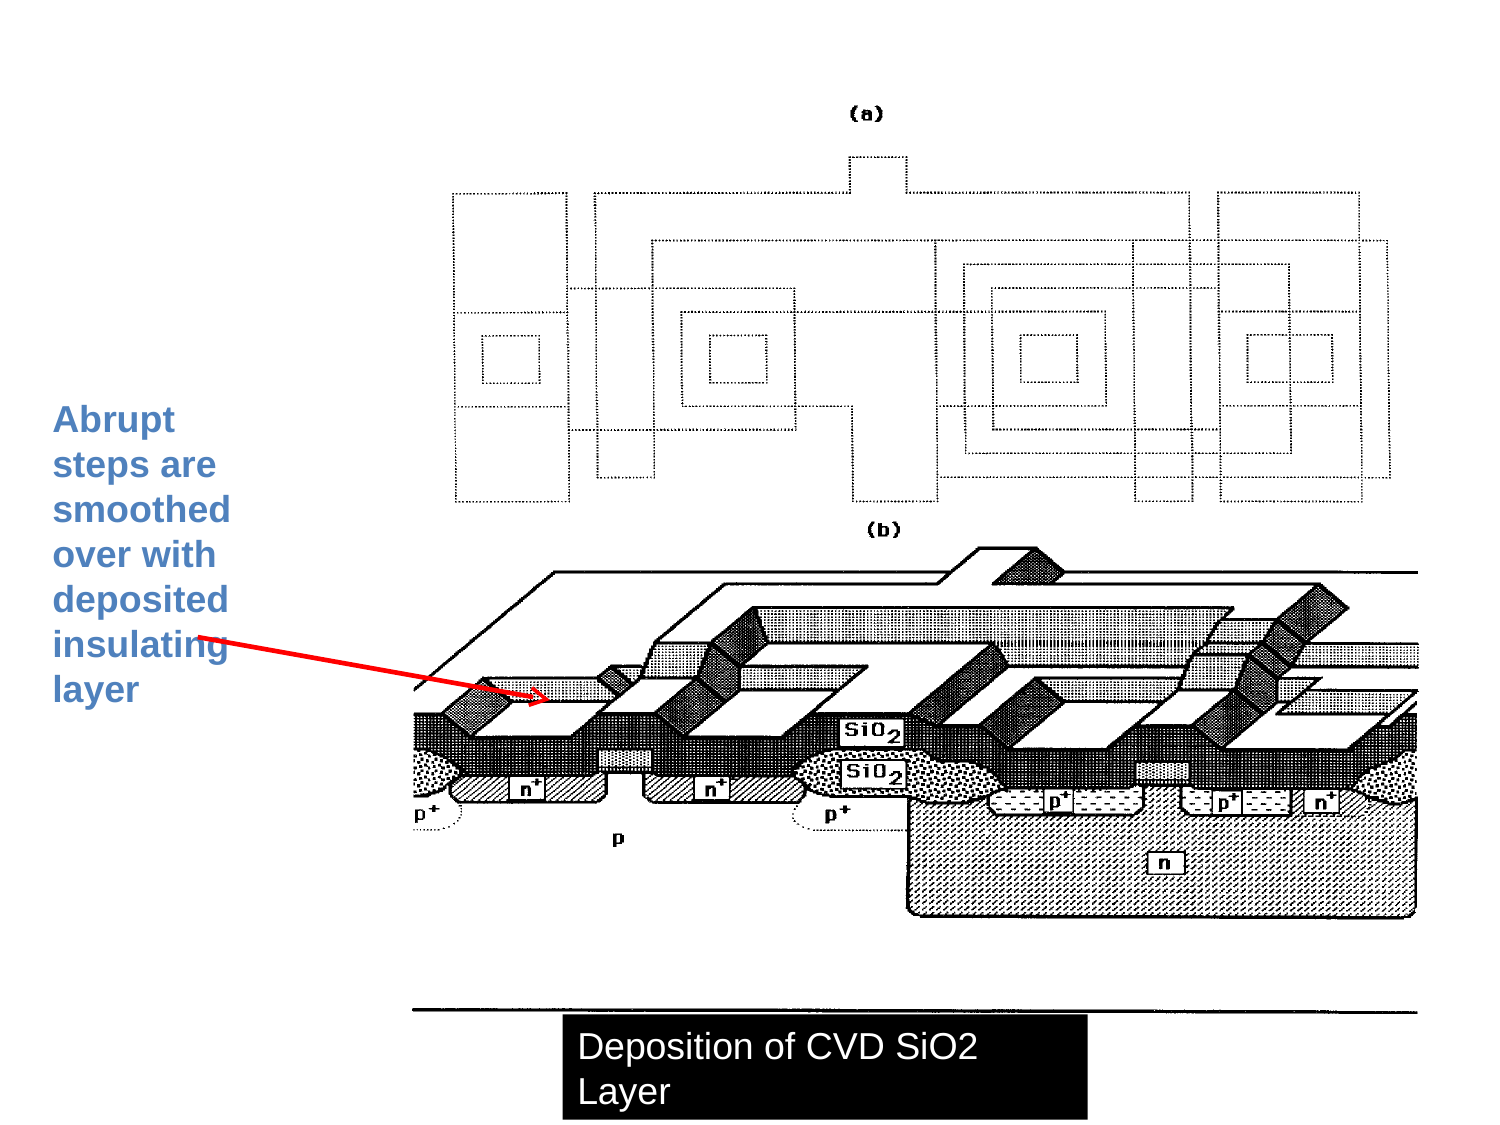

Abrupt steps are smoothed over with deposited insulating layer
Deposition of CVD SiO2 Layer